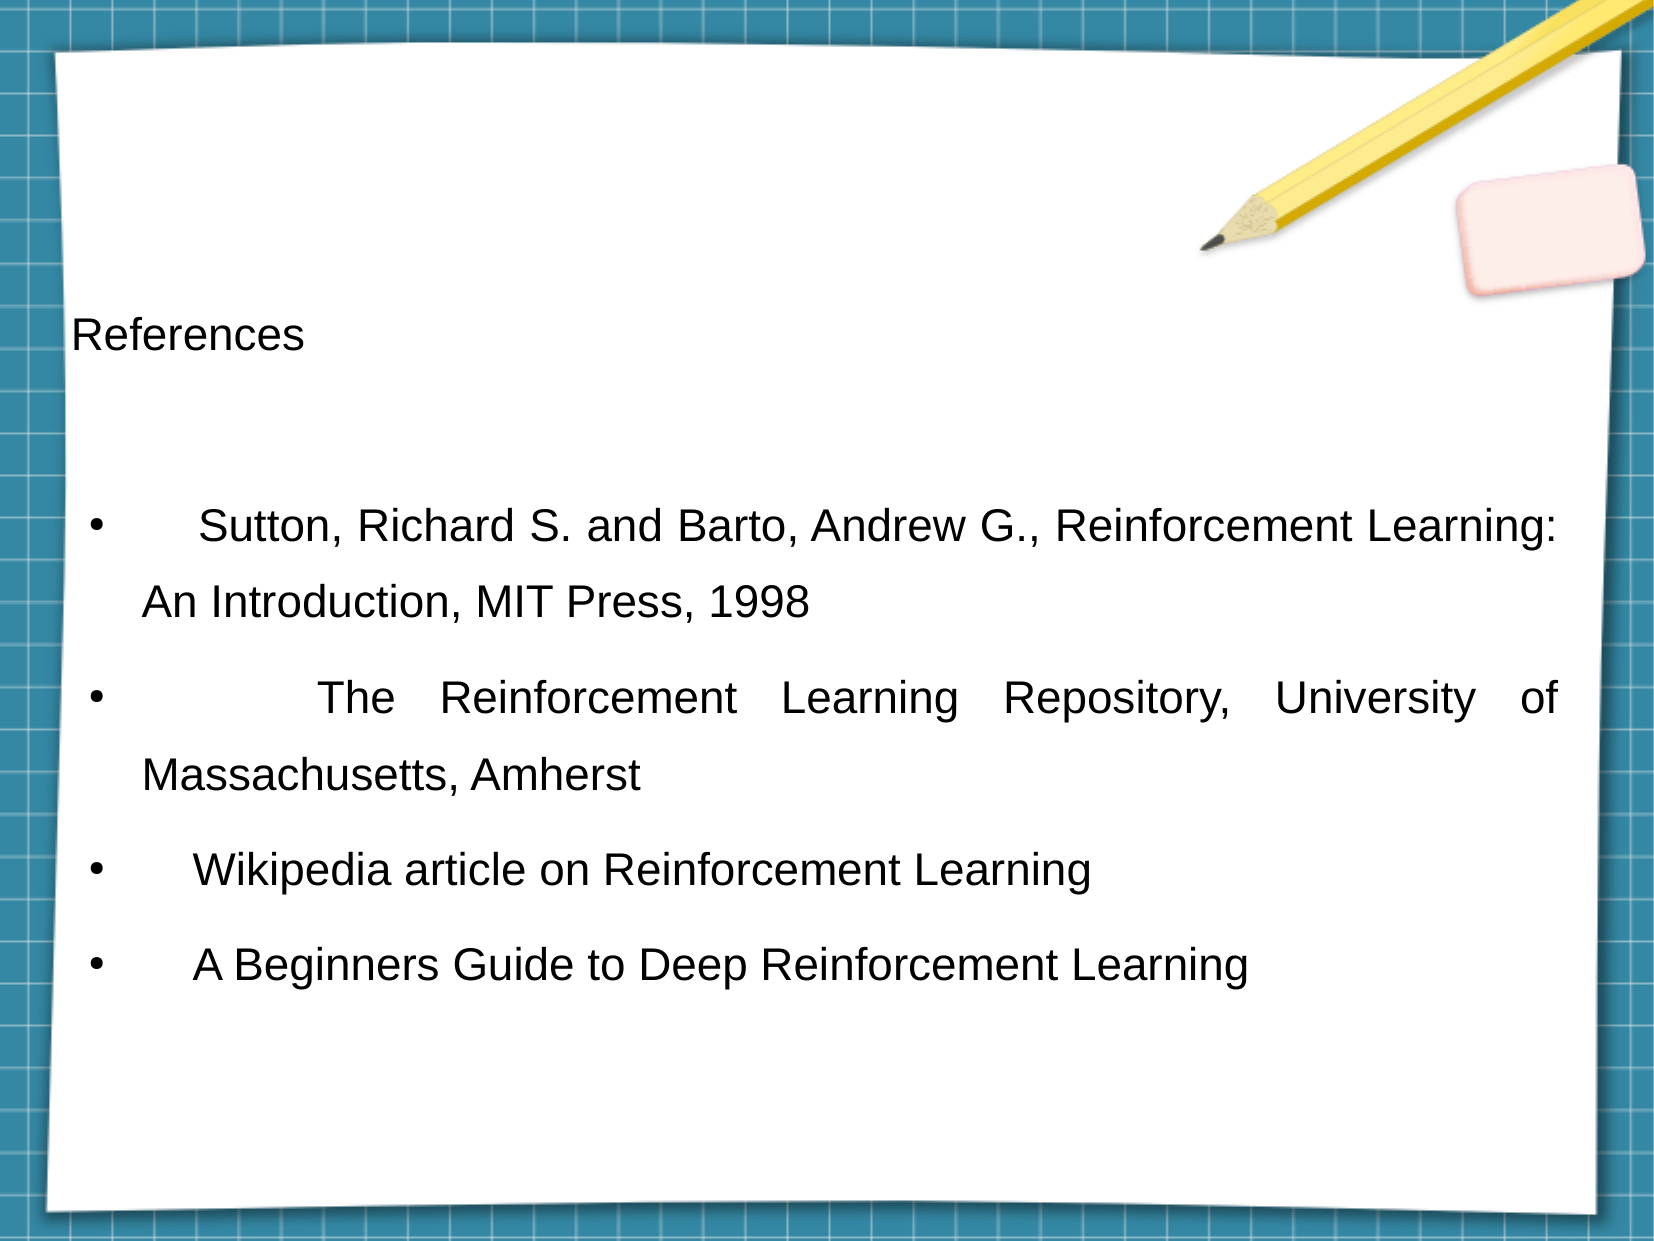

# References
 Sutton, Richard S. and Barto, Andrew G., Reinforcement Learning: An Introduction, MIT Press, 1998
 The Reinforcement Learning Repository, University of Massachusetts, Amherst
 Wikipedia article on Reinforcement Learning
 A Beginners Guide to Deep Reinforcement Learning